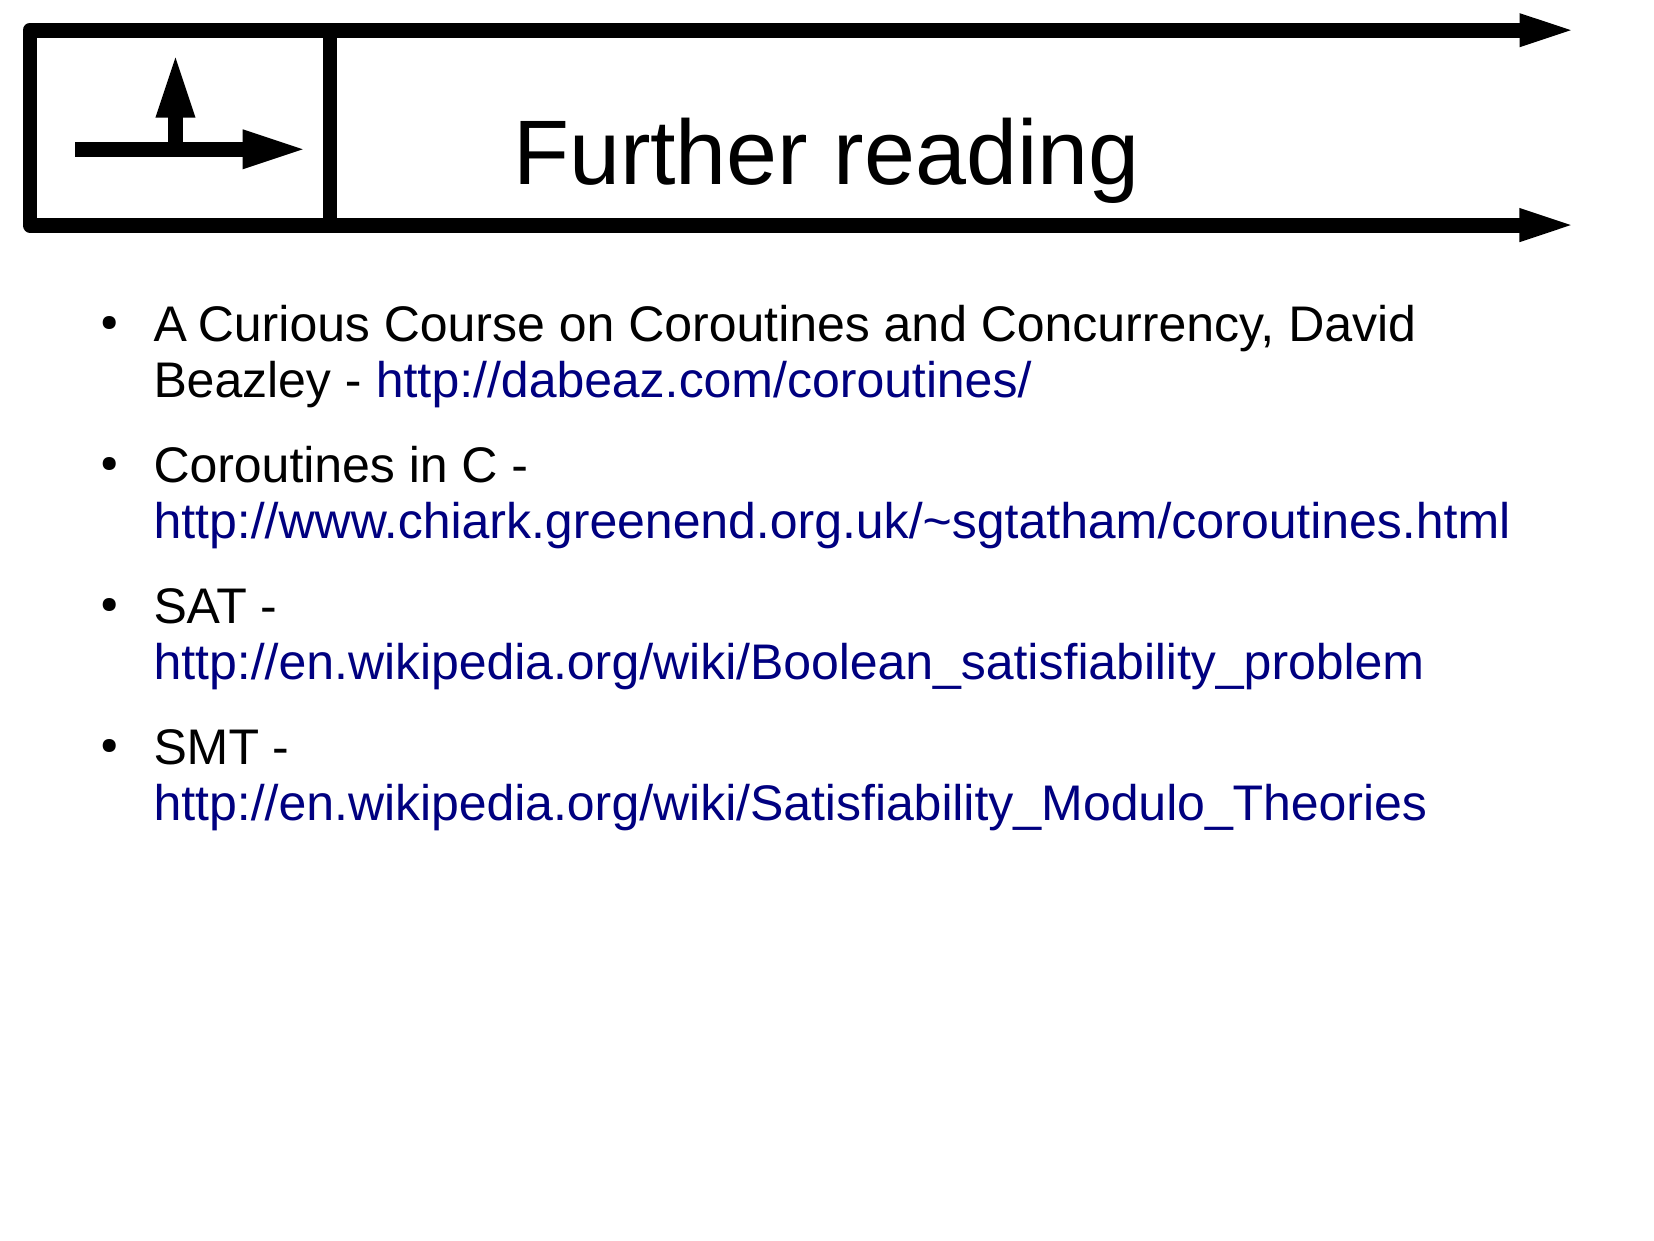

# Further reading
A Curious Course on Coroutines and Concurrency, David Beazley - http://dabeaz.com/coroutines/
Coroutines in C - http://www.chiark.greenend.org.uk/~sgtatham/coroutines.html
SAT - http://en.wikipedia.org/wiki/Boolean_satisfiability_problem
SMT - http://en.wikipedia.org/wiki/Satisfiability_Modulo_Theories